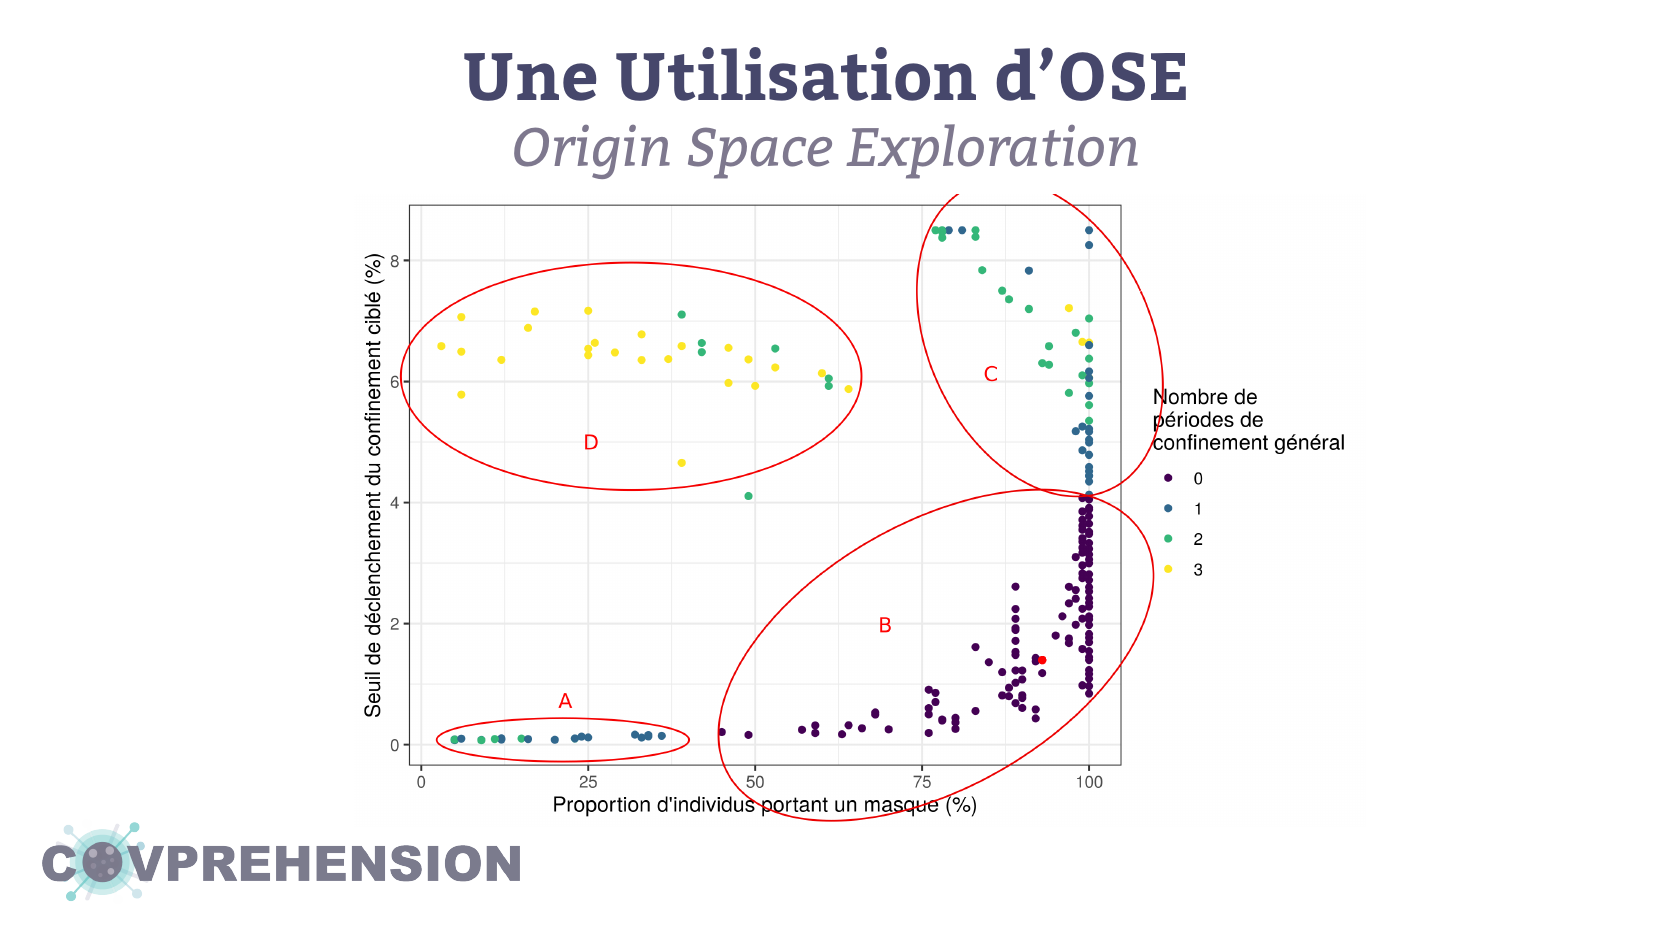

# Une Utilisation d’OSE
Origin Space Exploration